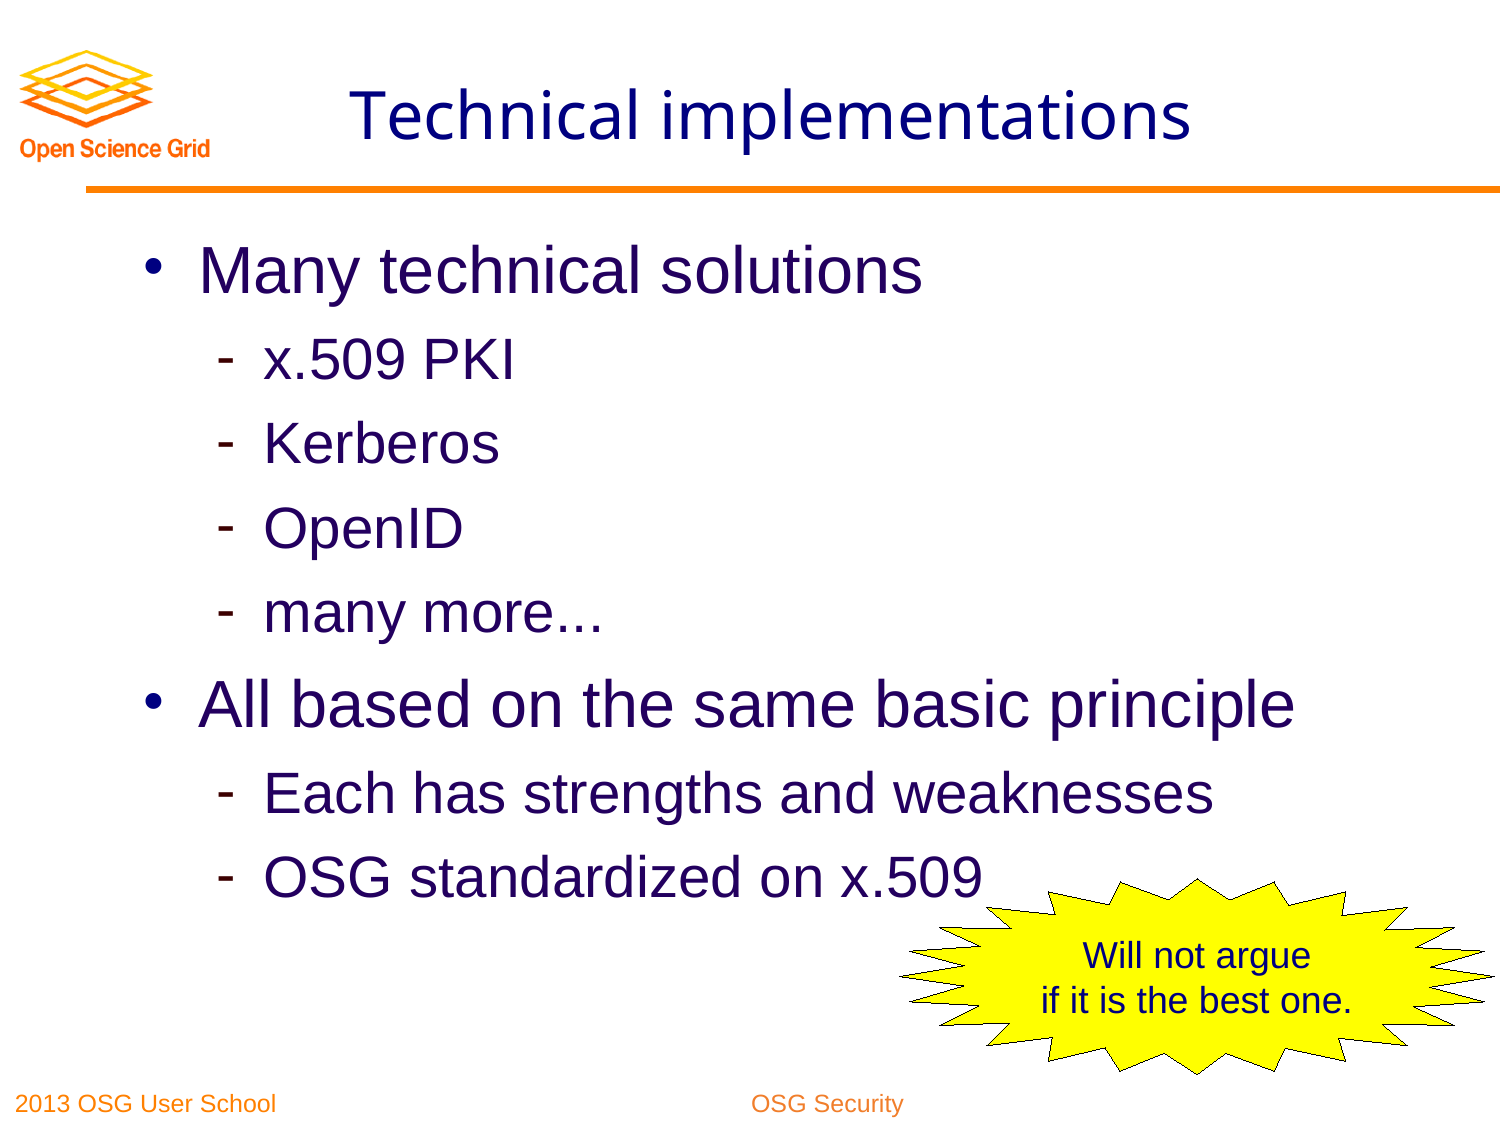

# Technical implementations
Many technical solutions
x.509 PKI
Kerberos
OpenID
many more...
All based on the same basic principle
Each has strengths and weaknesses
OSG standardized on x.509
Will not argue
if it is the best one.